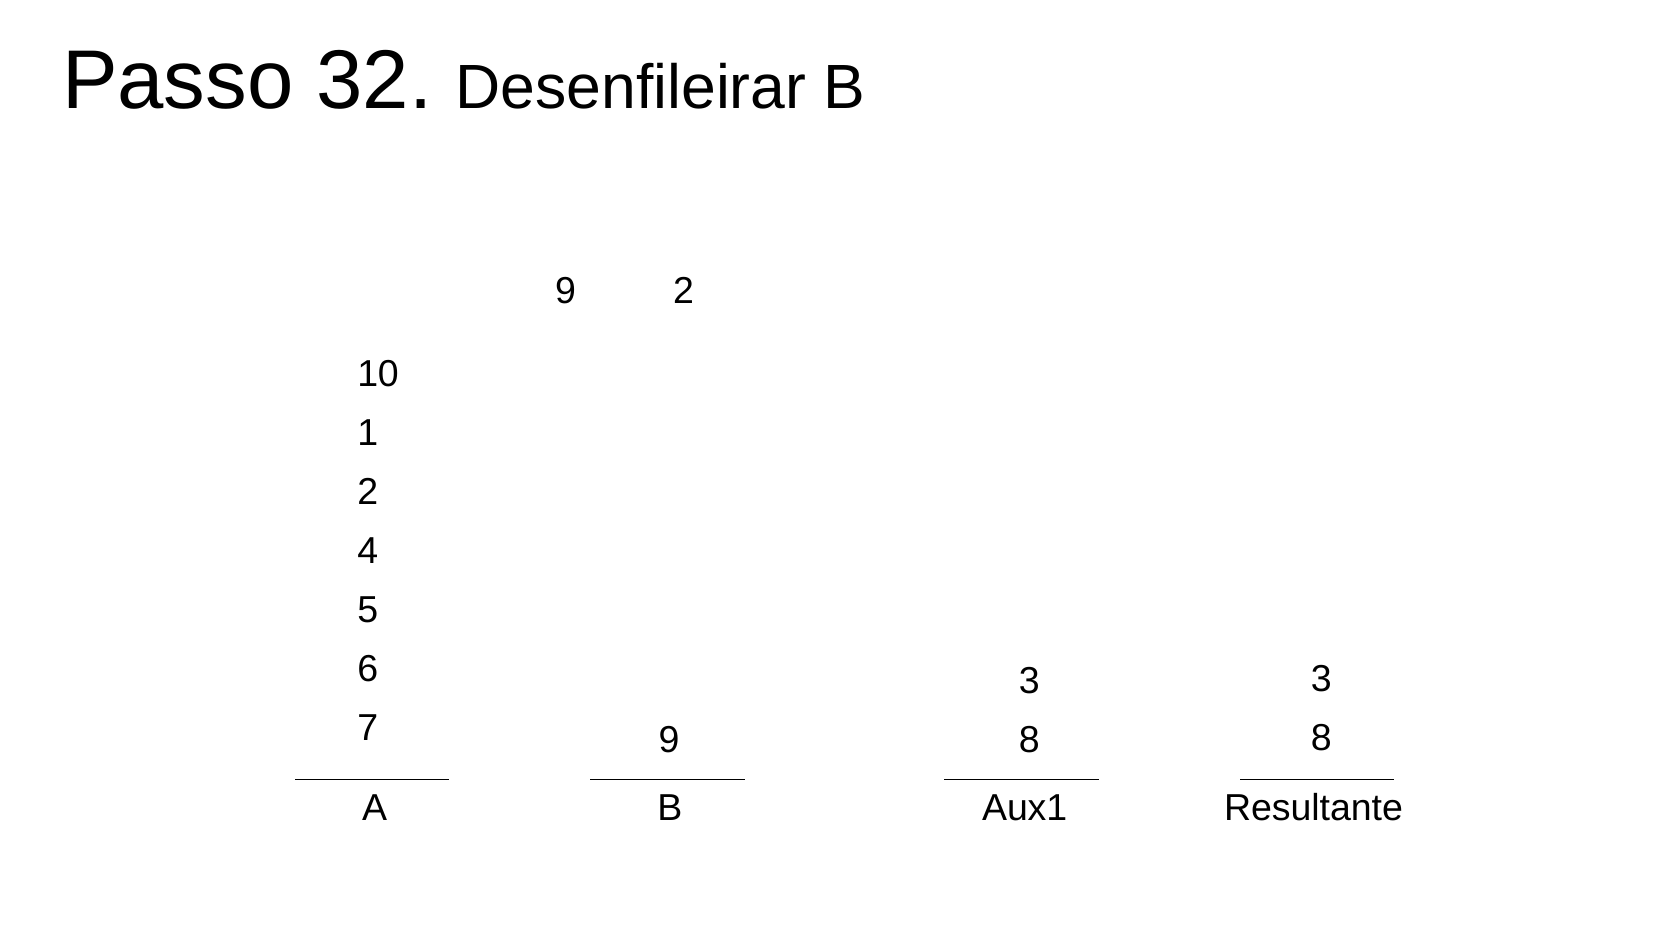

Passo 32. Desenfileirar B
9
2
10
1
2
4
5
6
3
3
7
8
9
8
A
B
Aux1
Resultante